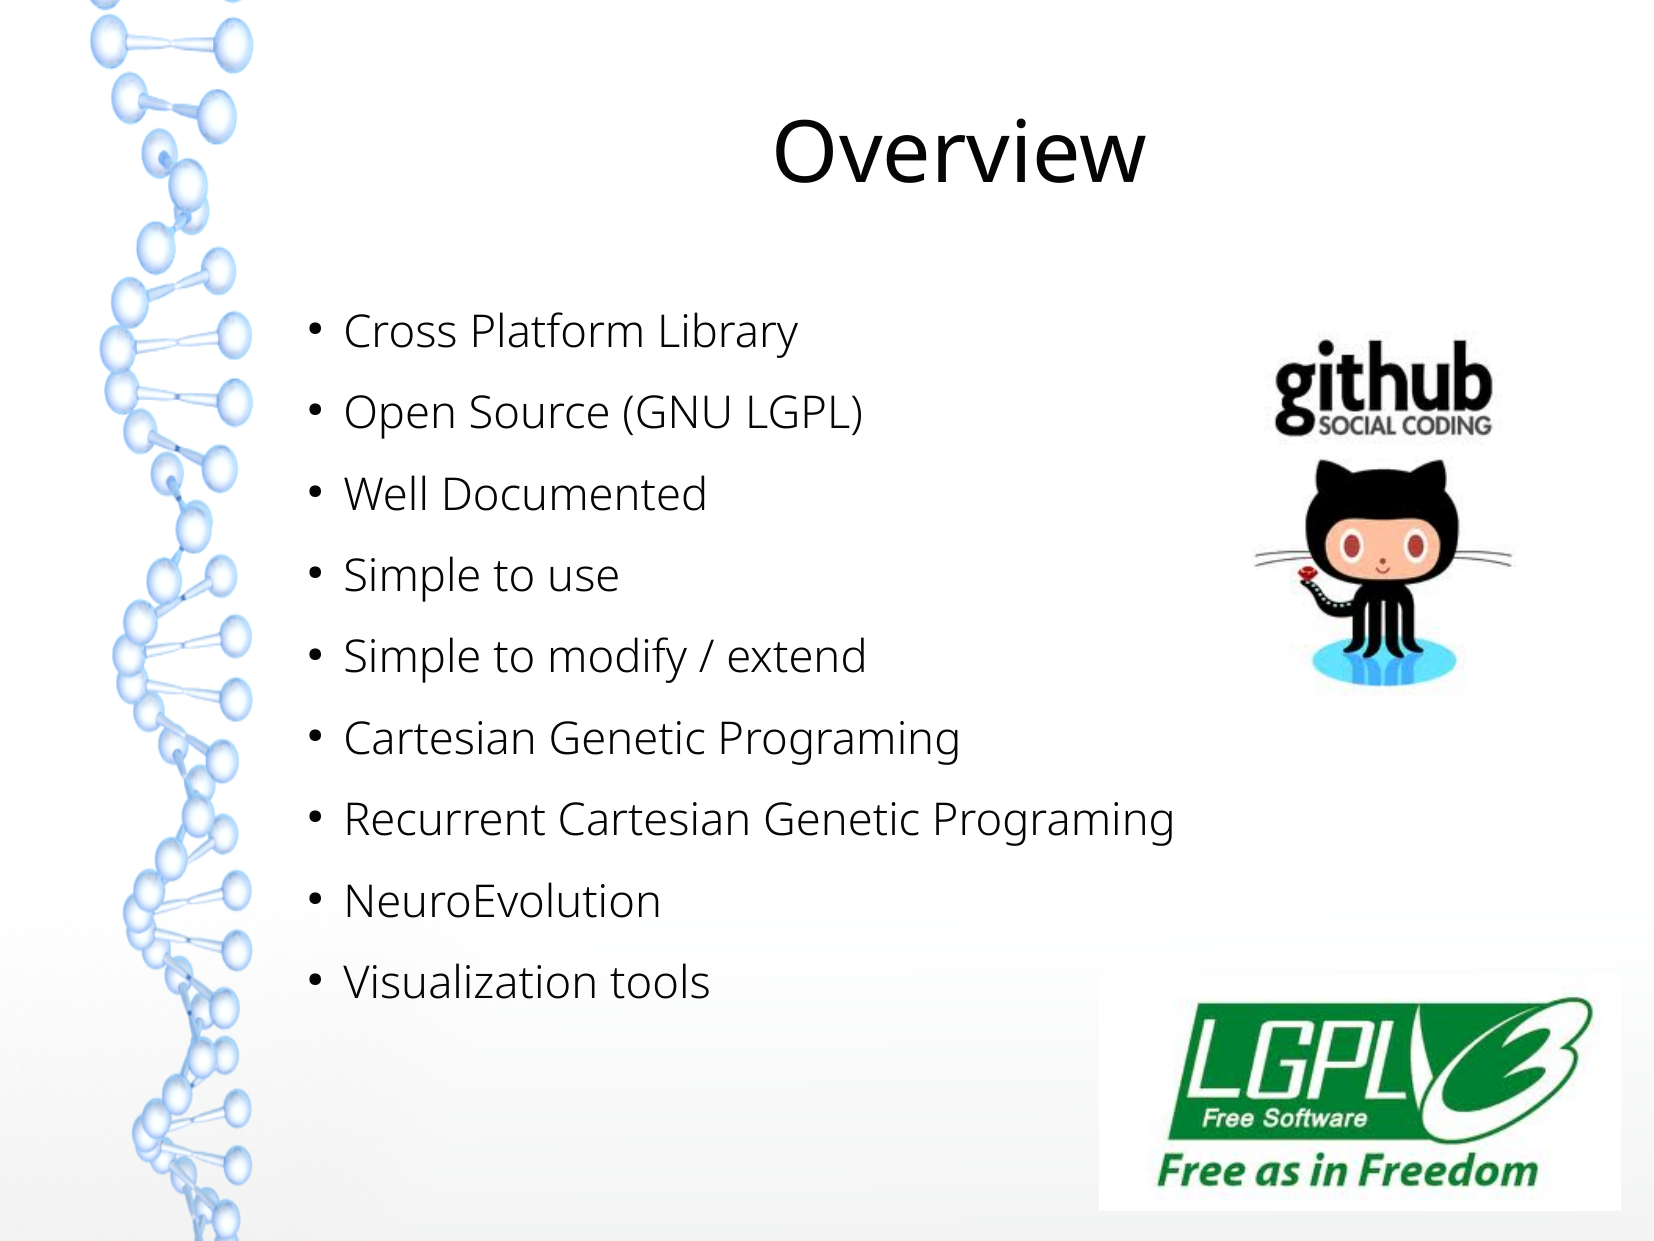

# Overview
Cross Platform Library
Open Source (GNU LGPL)
Well Documented
Simple to use
Simple to modify / extend
Cartesian Genetic Programing
Recurrent Cartesian Genetic Programing
NeuroEvolution
Visualization tools